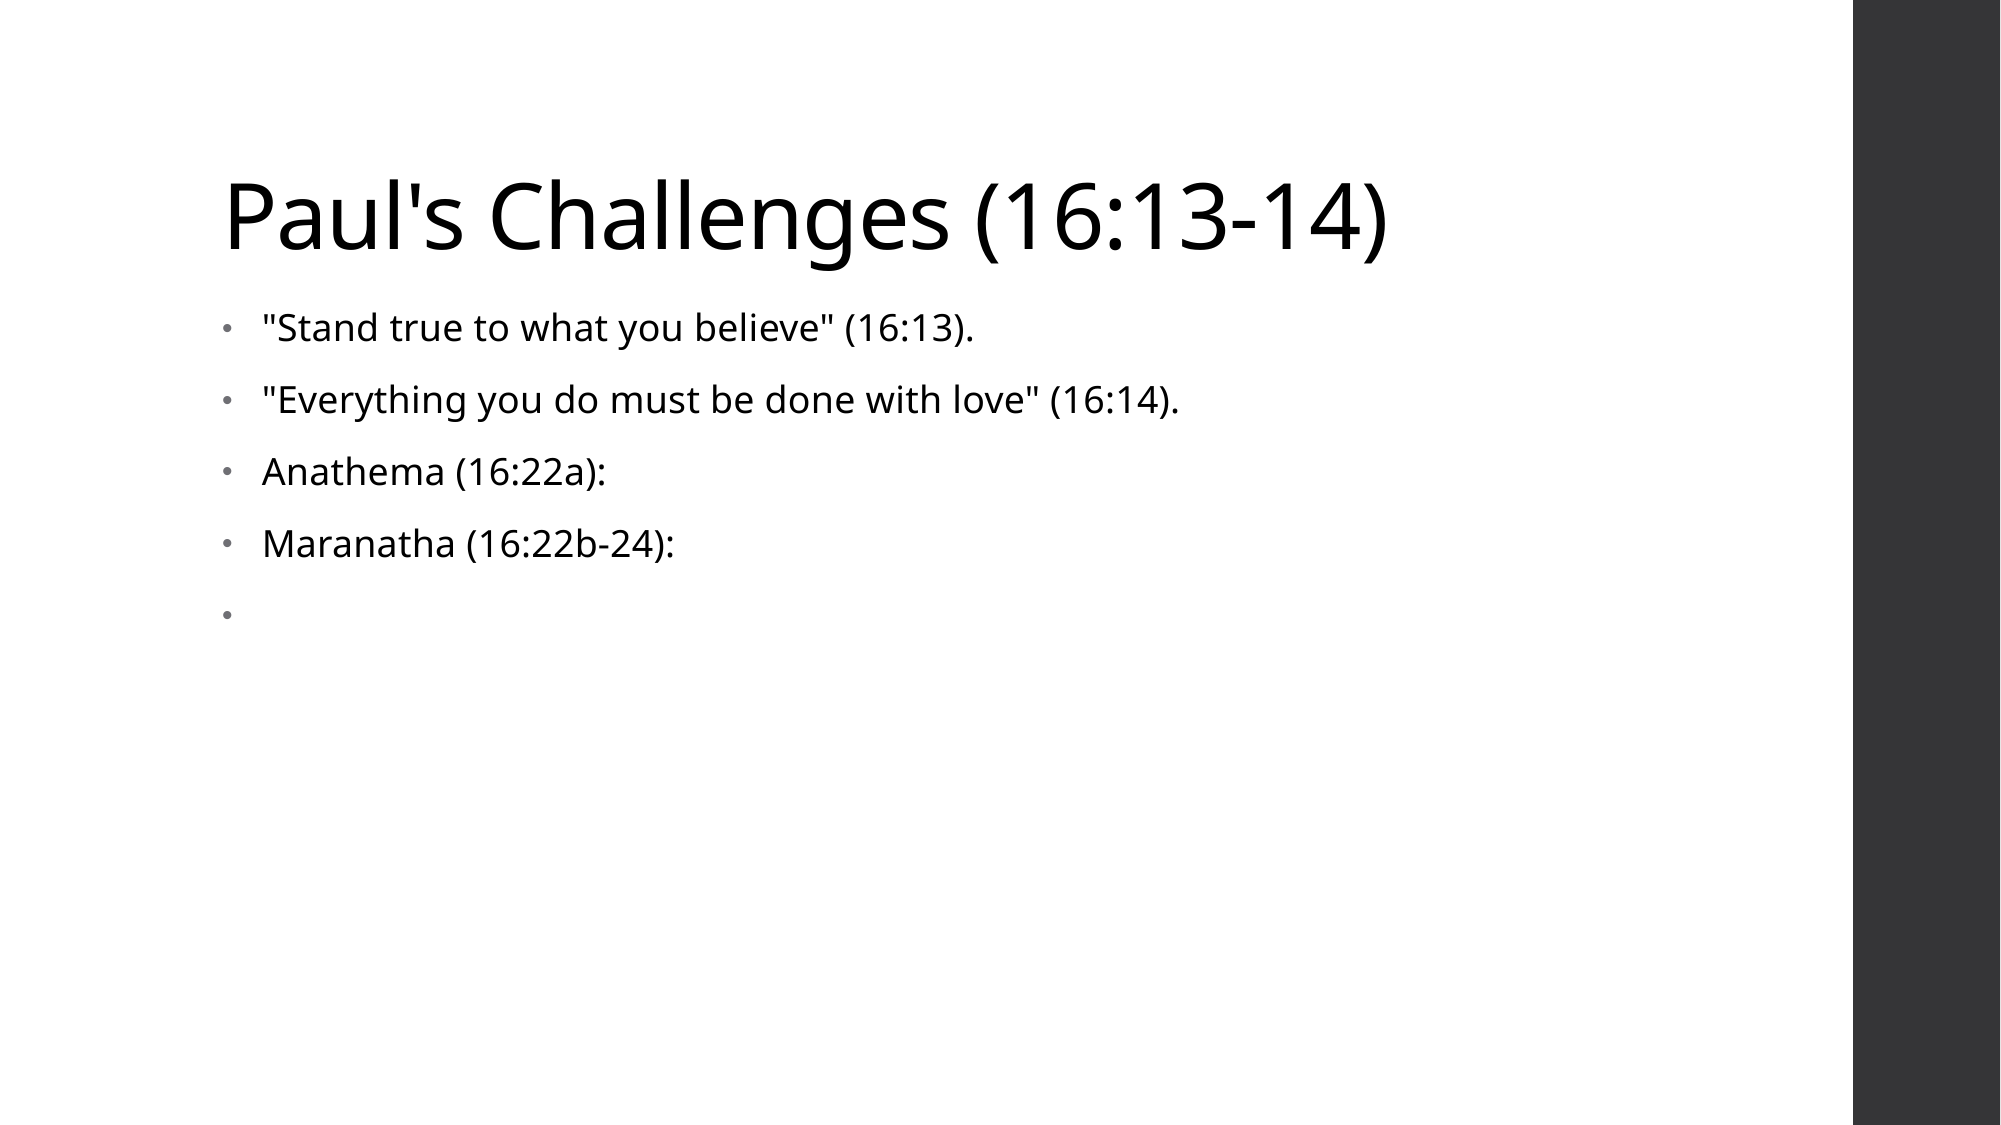

# Paul's Challenges (16:13-14)
 "Stand true to what you believe" (16:13).
 "Everything you do must be done with love" (16:14).
 Anathema (16:22a):
 Maranatha (16:22b-24):